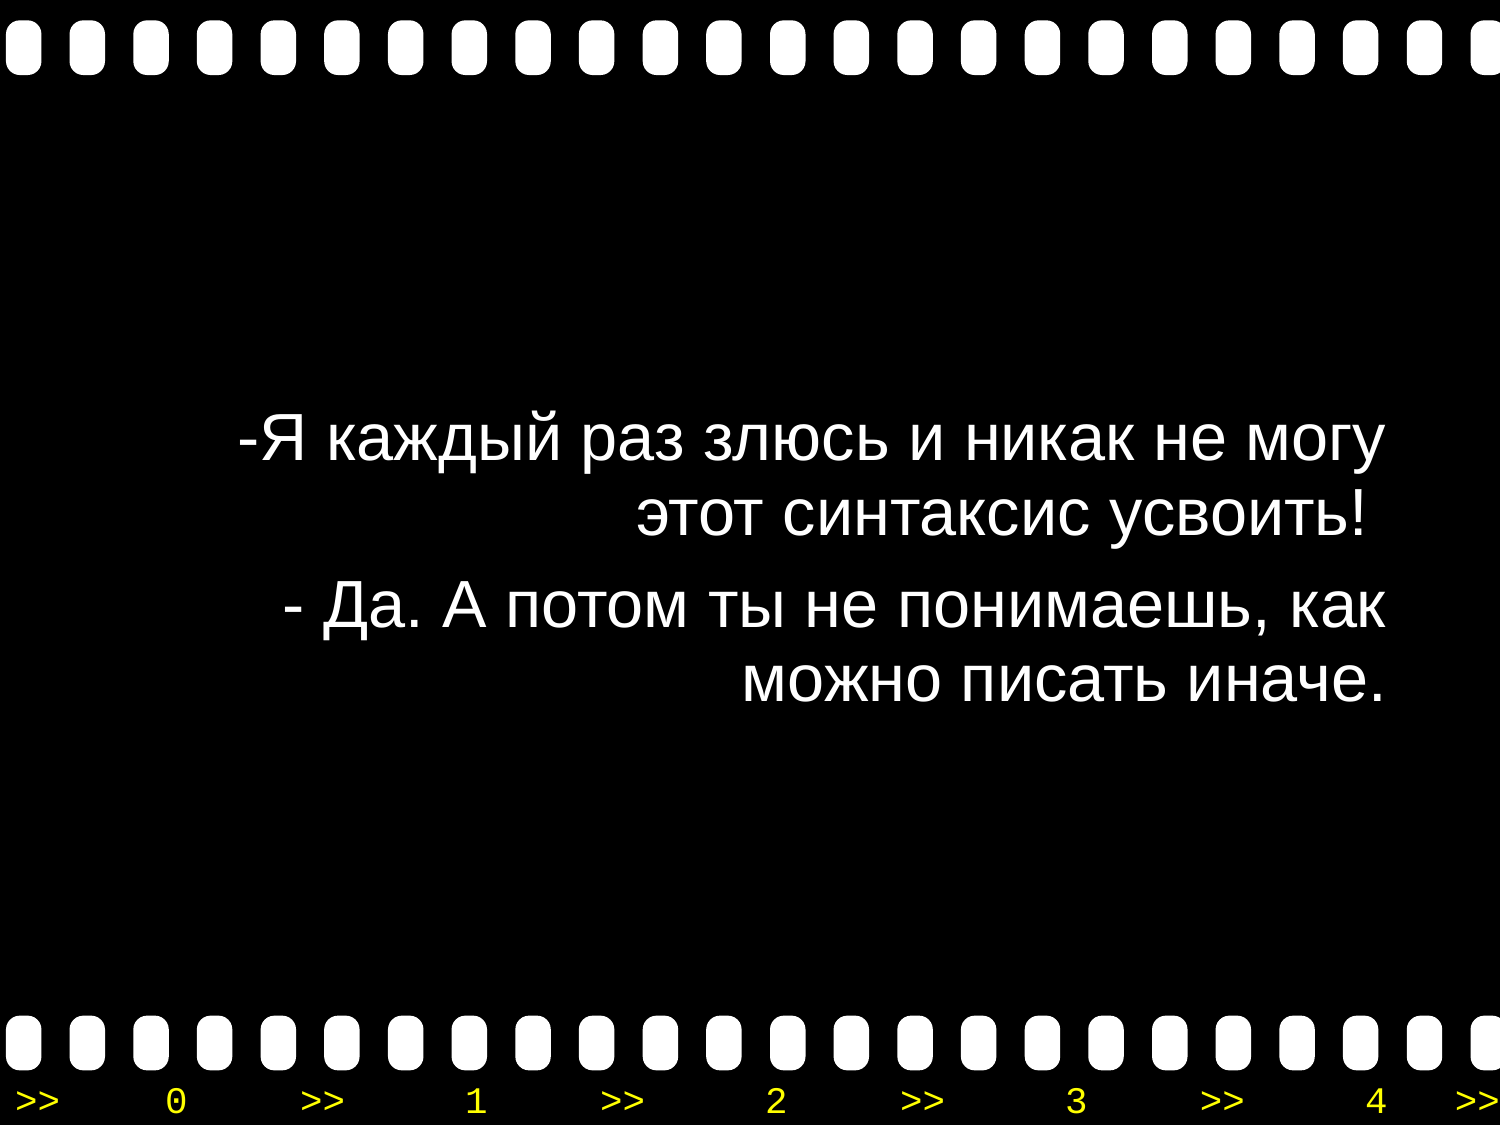

# -Я каждый раз злюсь и никак не могу этот синтаксис усвоить!
- Да. А потом ты не понимаешь, как можно писать иначе.